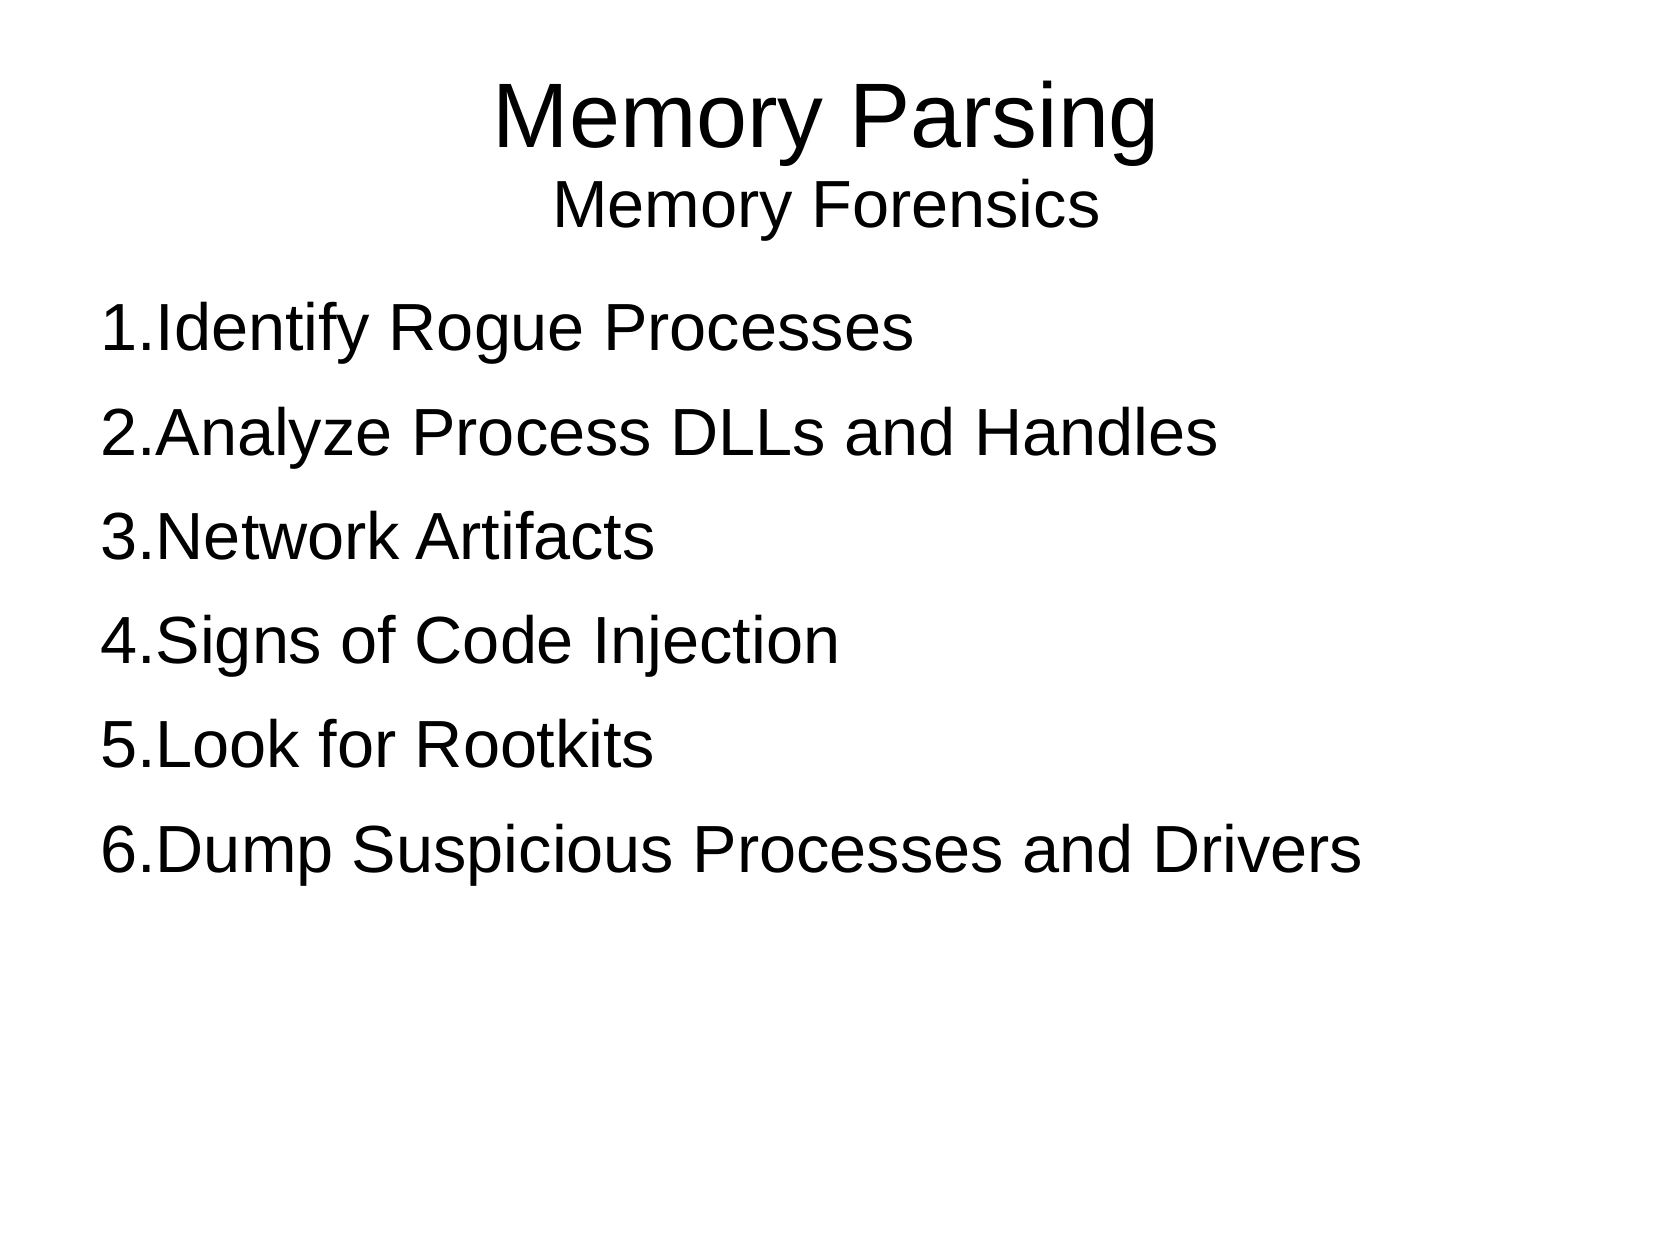

# Memory Parsing Memory Forensics
Identify Rogue Processes
Analyze Process DLLs and Handles
Network Artifacts
Signs of Code Injection
Look for Rootkits
Dump Suspicious Processes and Drivers